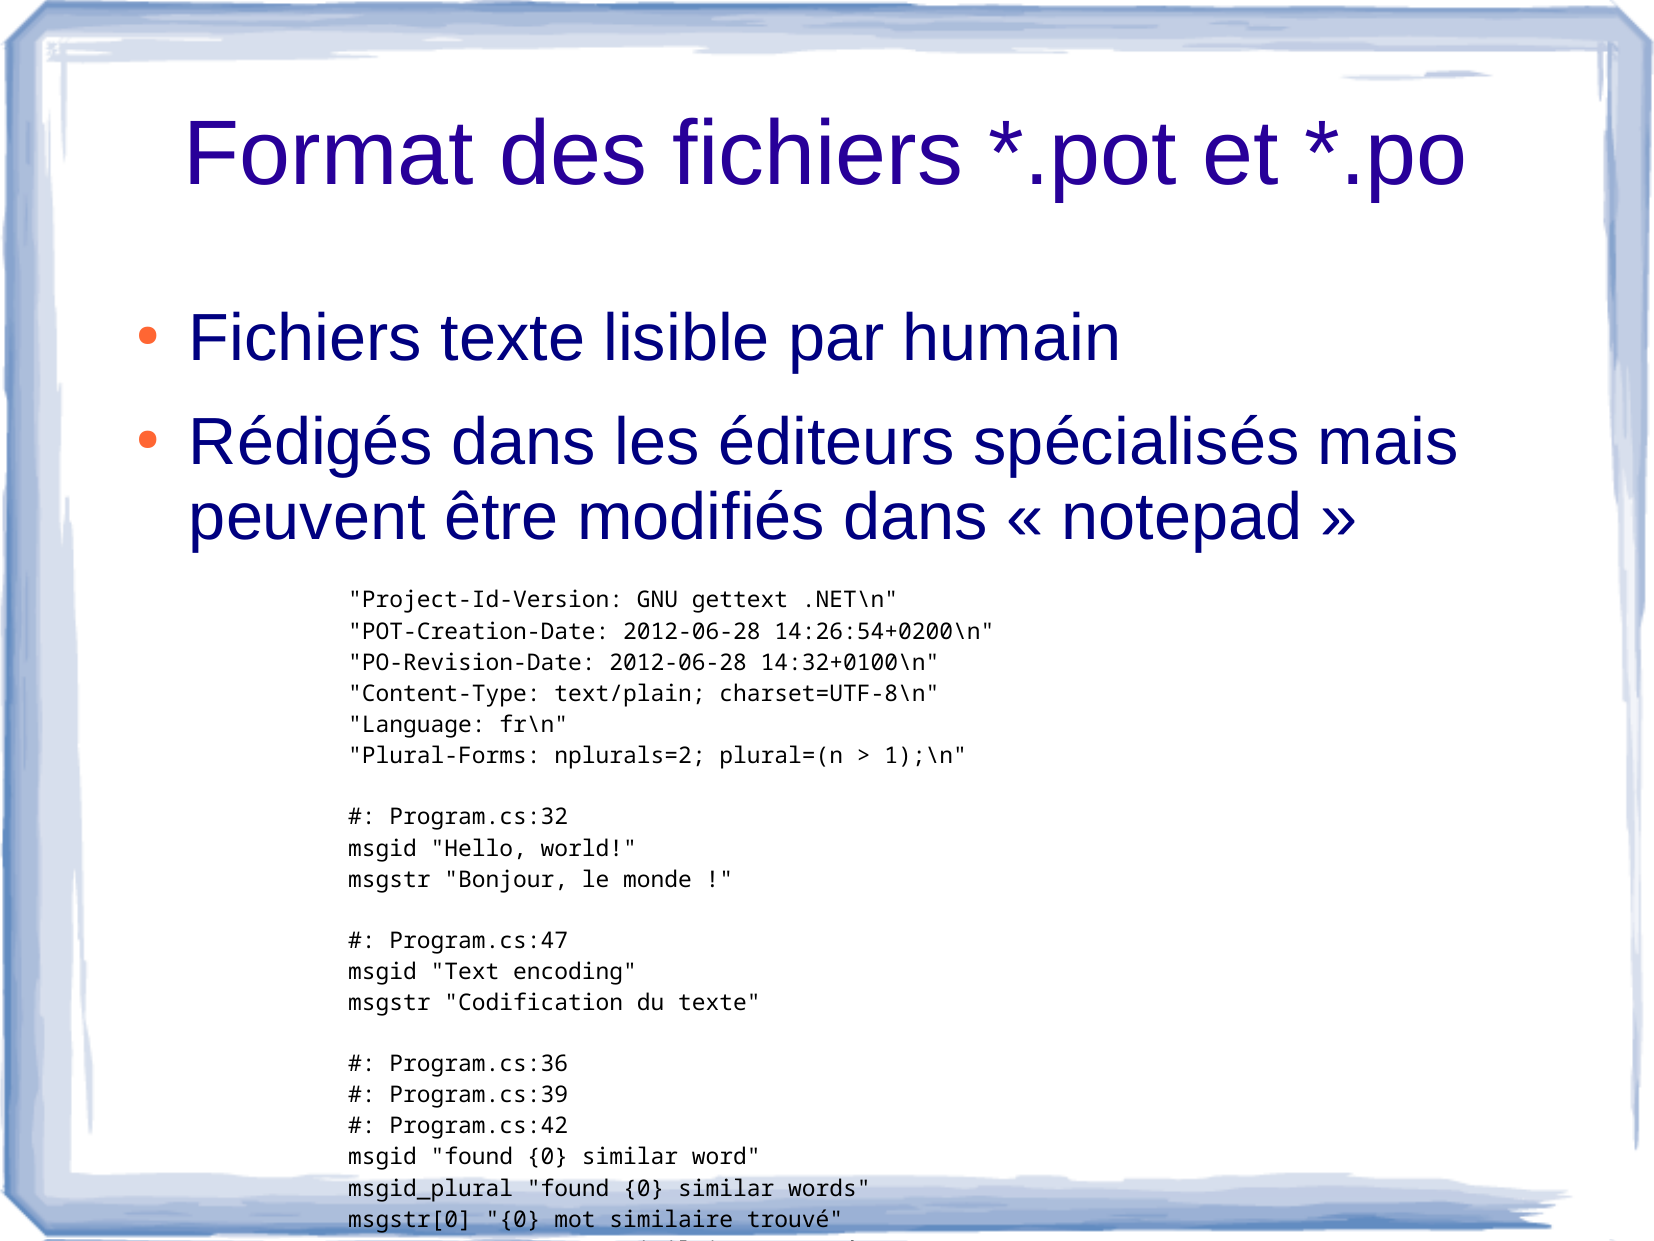

# Format des fichiers *.pot et *.po
Fichiers texte lisible par humain
Rédigés dans les éditeurs spécialisés mais peuvent être modifiés dans « notepad »
"Project-Id-Version: GNU gettext .NET\n"
"POT-Creation-Date: 2012-06-28 14:26:54+0200\n"
"PO-Revision-Date: 2012-06-28 14:32+0100\n"
"Content-Type: text/plain; charset=UTF-8\n"
"Language: fr\n"
"Plural-Forms: nplurals=2; plural=(n > 1);\n"
#: Program.cs:32
msgid "Hello, world!"
msgstr "Bonjour, le monde !"
#: Program.cs:47
msgid "Text encoding"
msgstr "Codification du texte"
#: Program.cs:36
#: Program.cs:39
#: Program.cs:42
msgid "found {0} similar word"
msgid_plural "found {0} similar words"
msgstr[0] "{0} mot similaire trouvé"
msgstr[1] "{0} mots similaires trouvés"